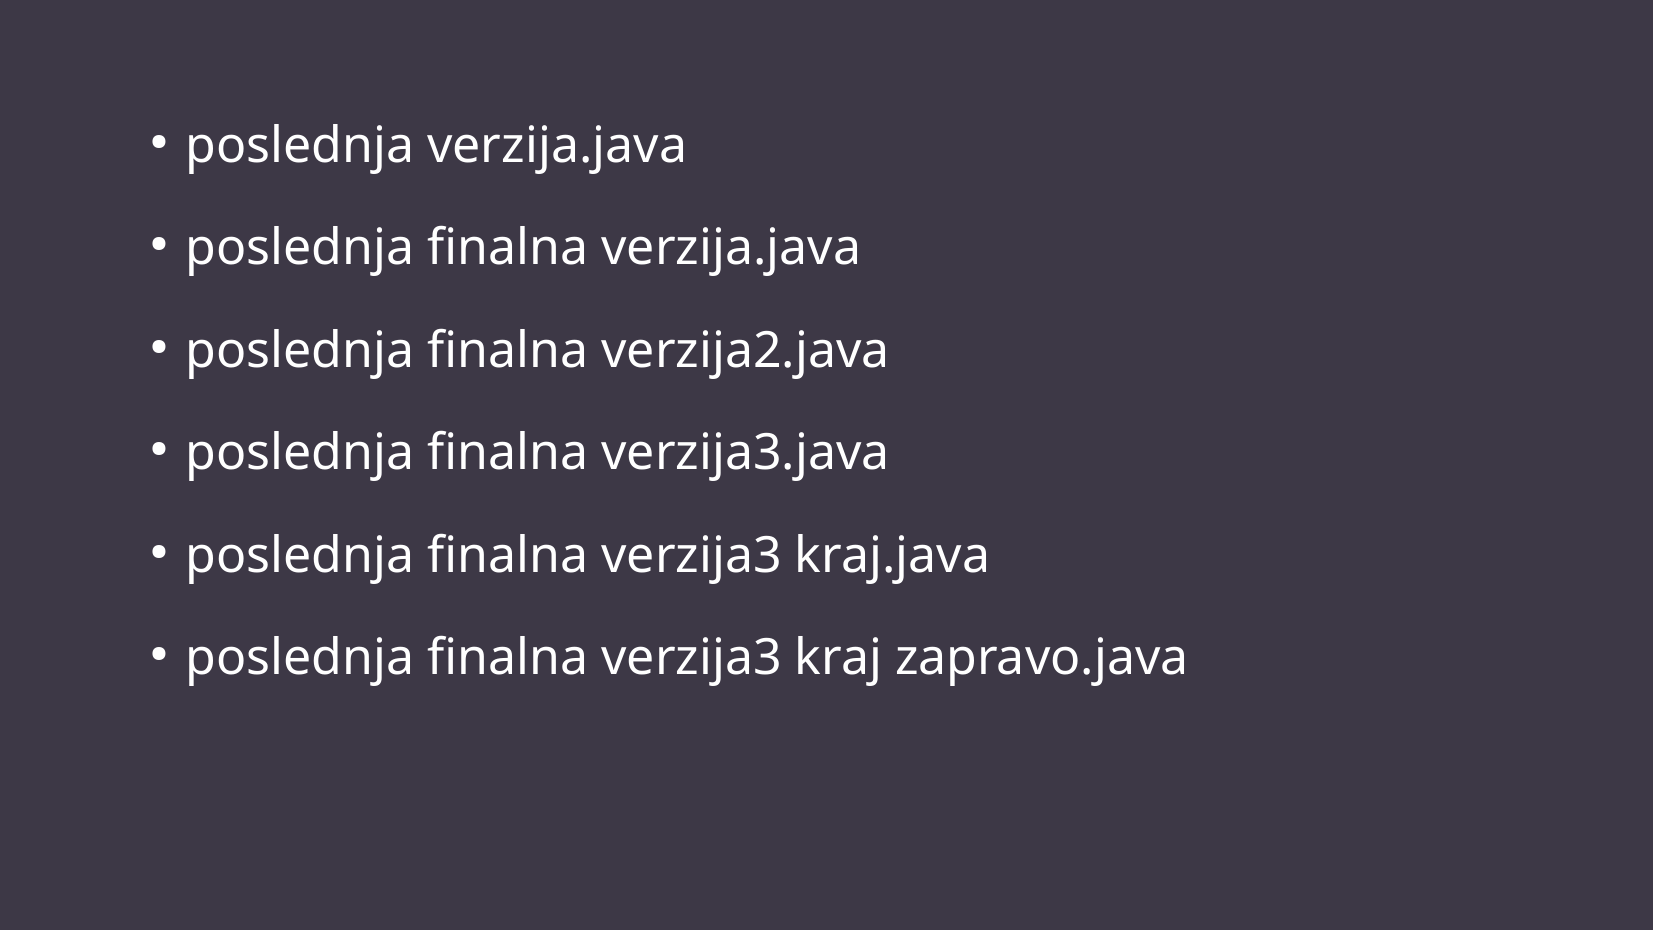

# poslednja verzija.java
poslednja finalna verzija.java
poslednja finalna verzija2.java
poslednja finalna verzija3.java
poslednja finalna verzija3 kraj.java
poslednja finalna verzija3 kraj zapravo.java